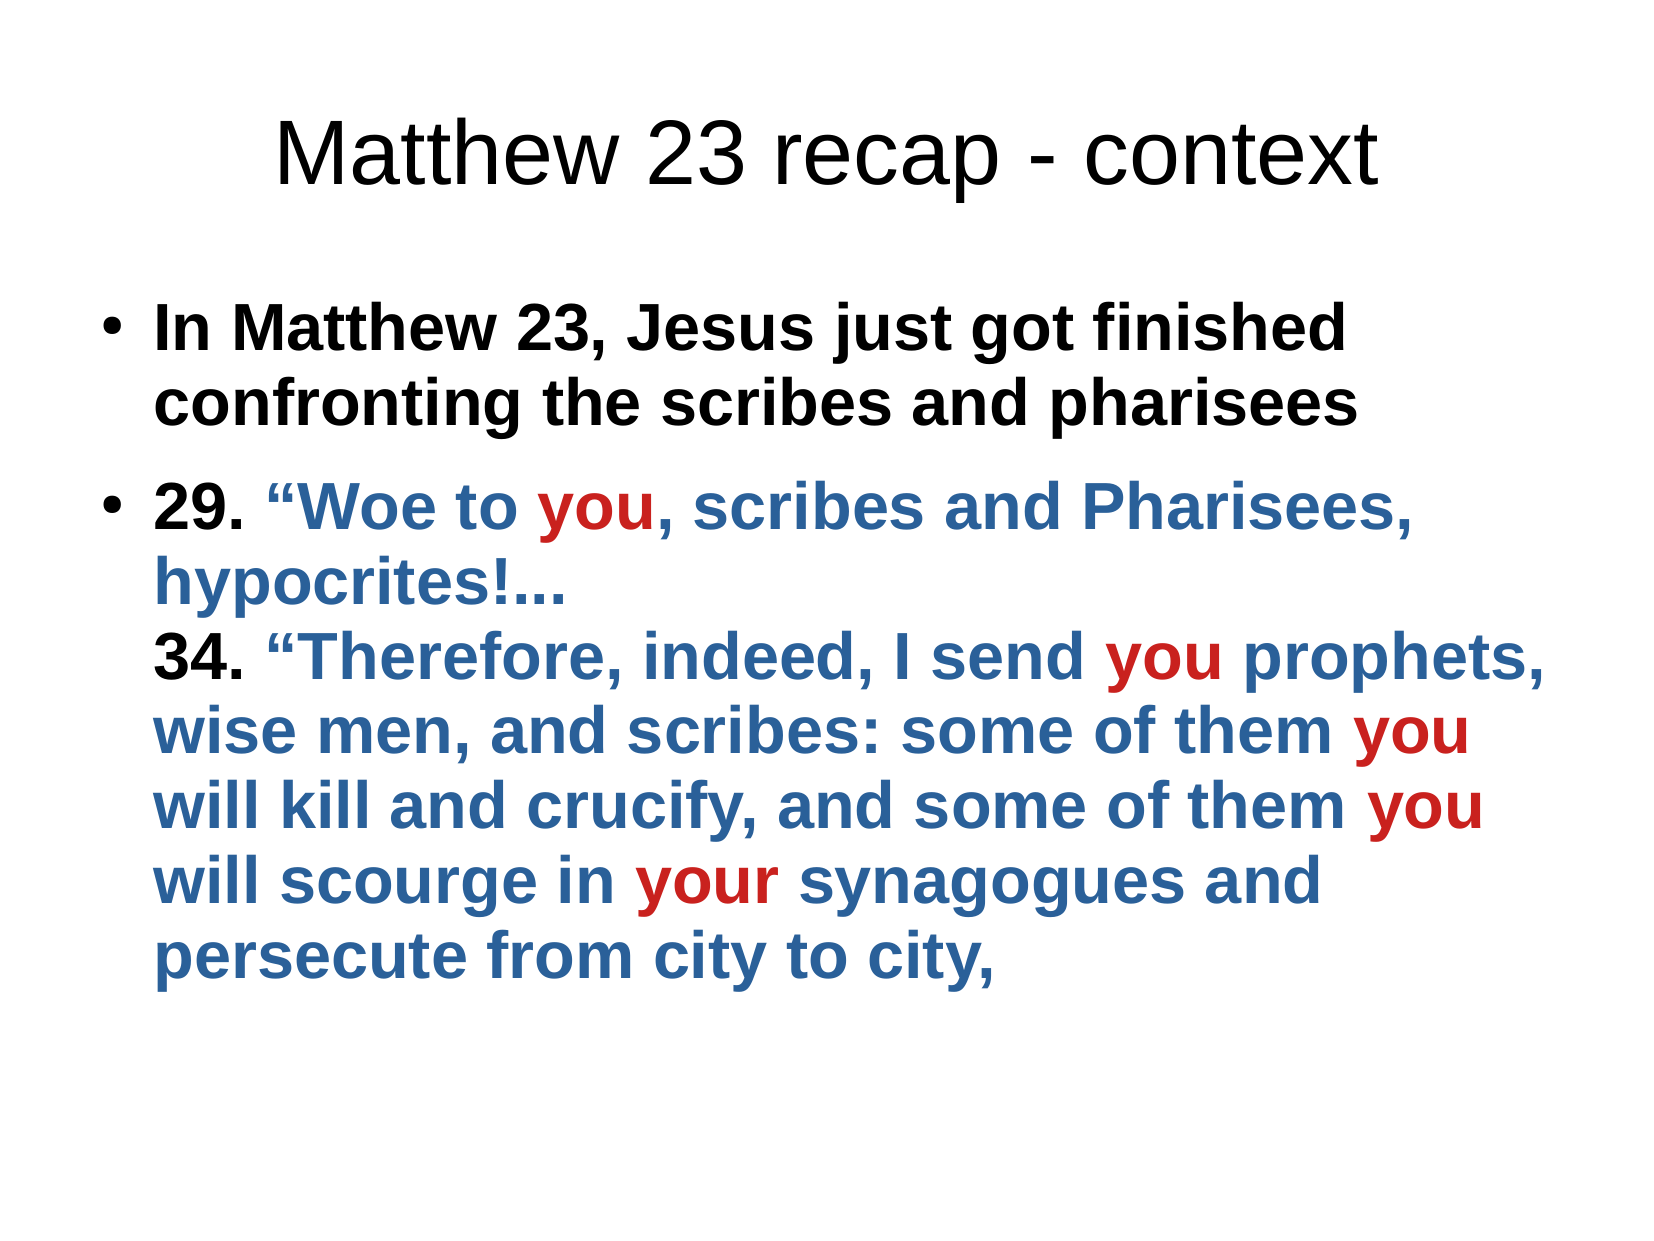

# Matthew 23 recap - context
In Matthew 23, Jesus just got finished confronting the scribes and pharisees
29. “Woe to you, scribes and Pharisees, hypocrites!...
34. “Therefore, indeed, I send you prophets, wise men, and scribes: some of them you will kill and crucify, and some of them you will scourge in your synagogues and persecute from city to city,